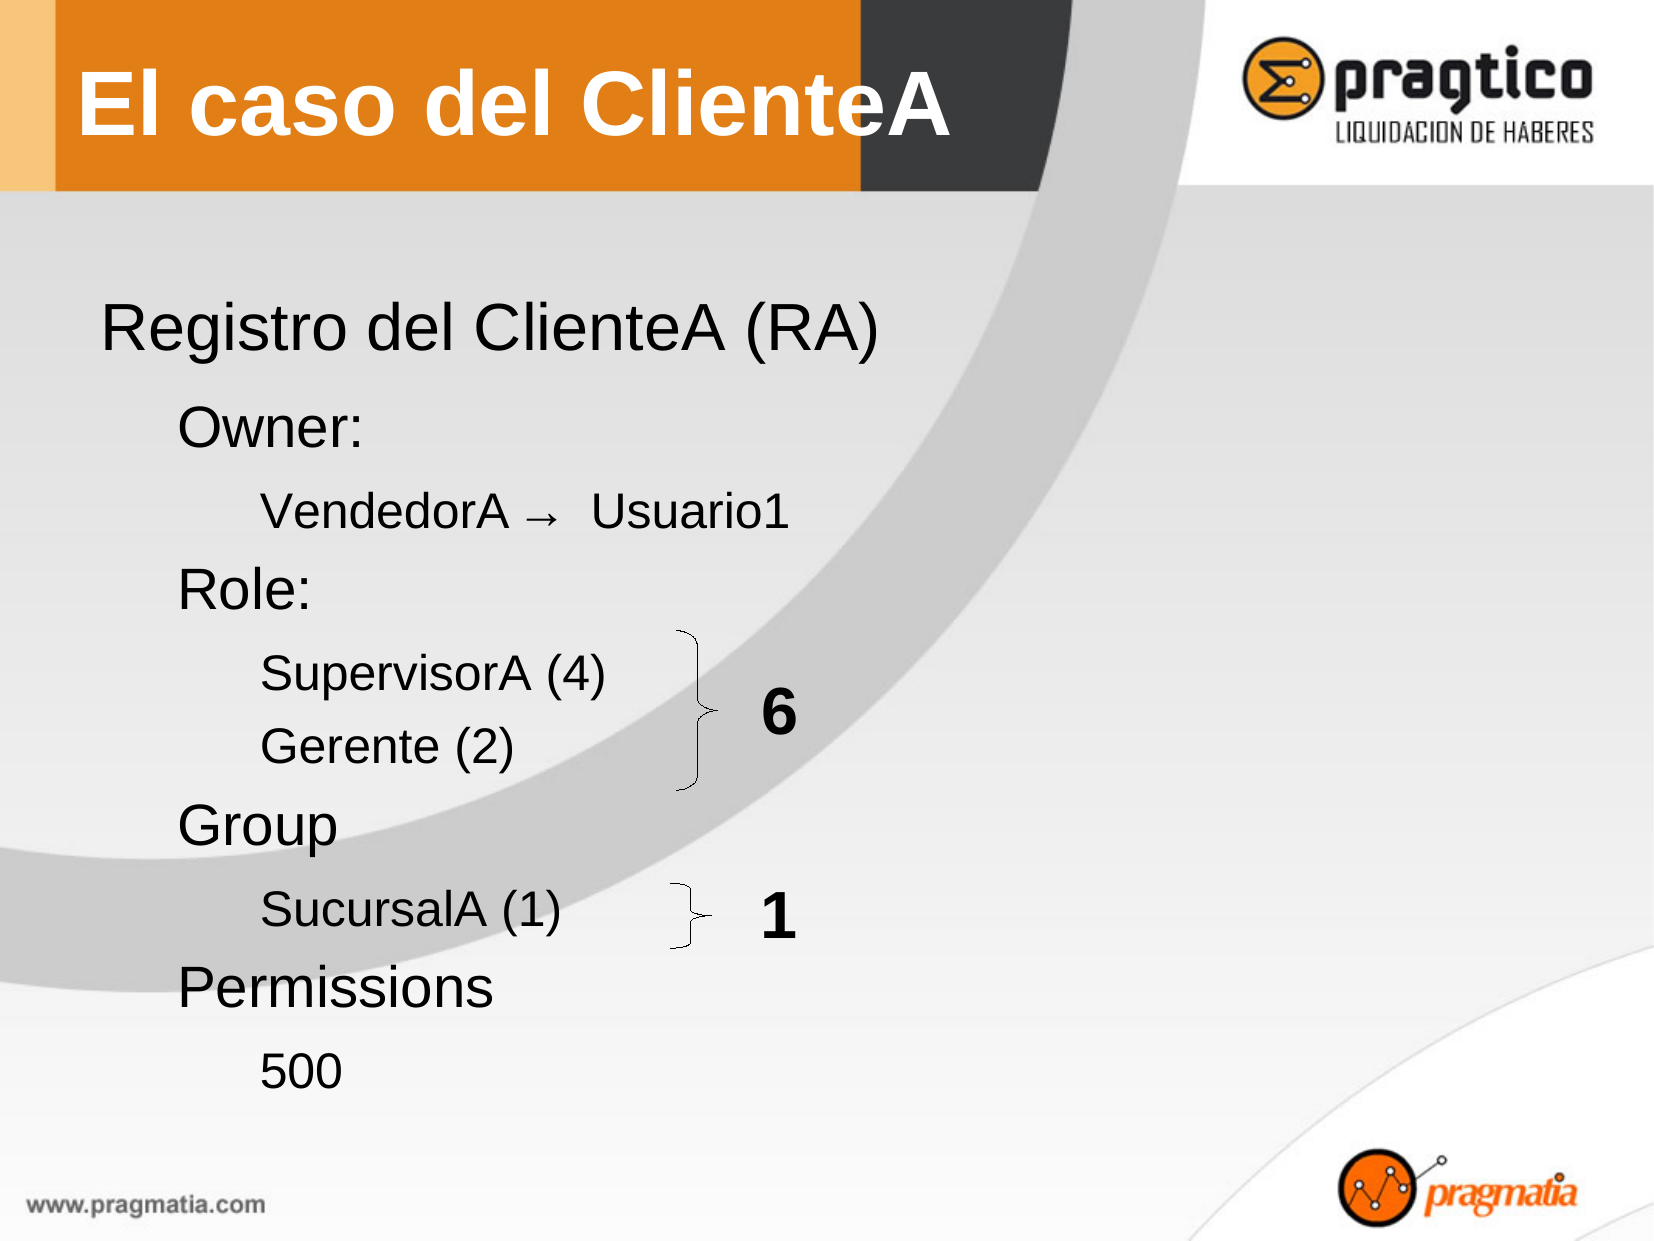

# El caso del ClienteA
Registro del ClienteA (RA)
Owner:
VendedorA	→	Usuario1
Role:
SupervisorA (4)
Gerente (2)
Group
SucursalA (1)
Permissions
500
6
1